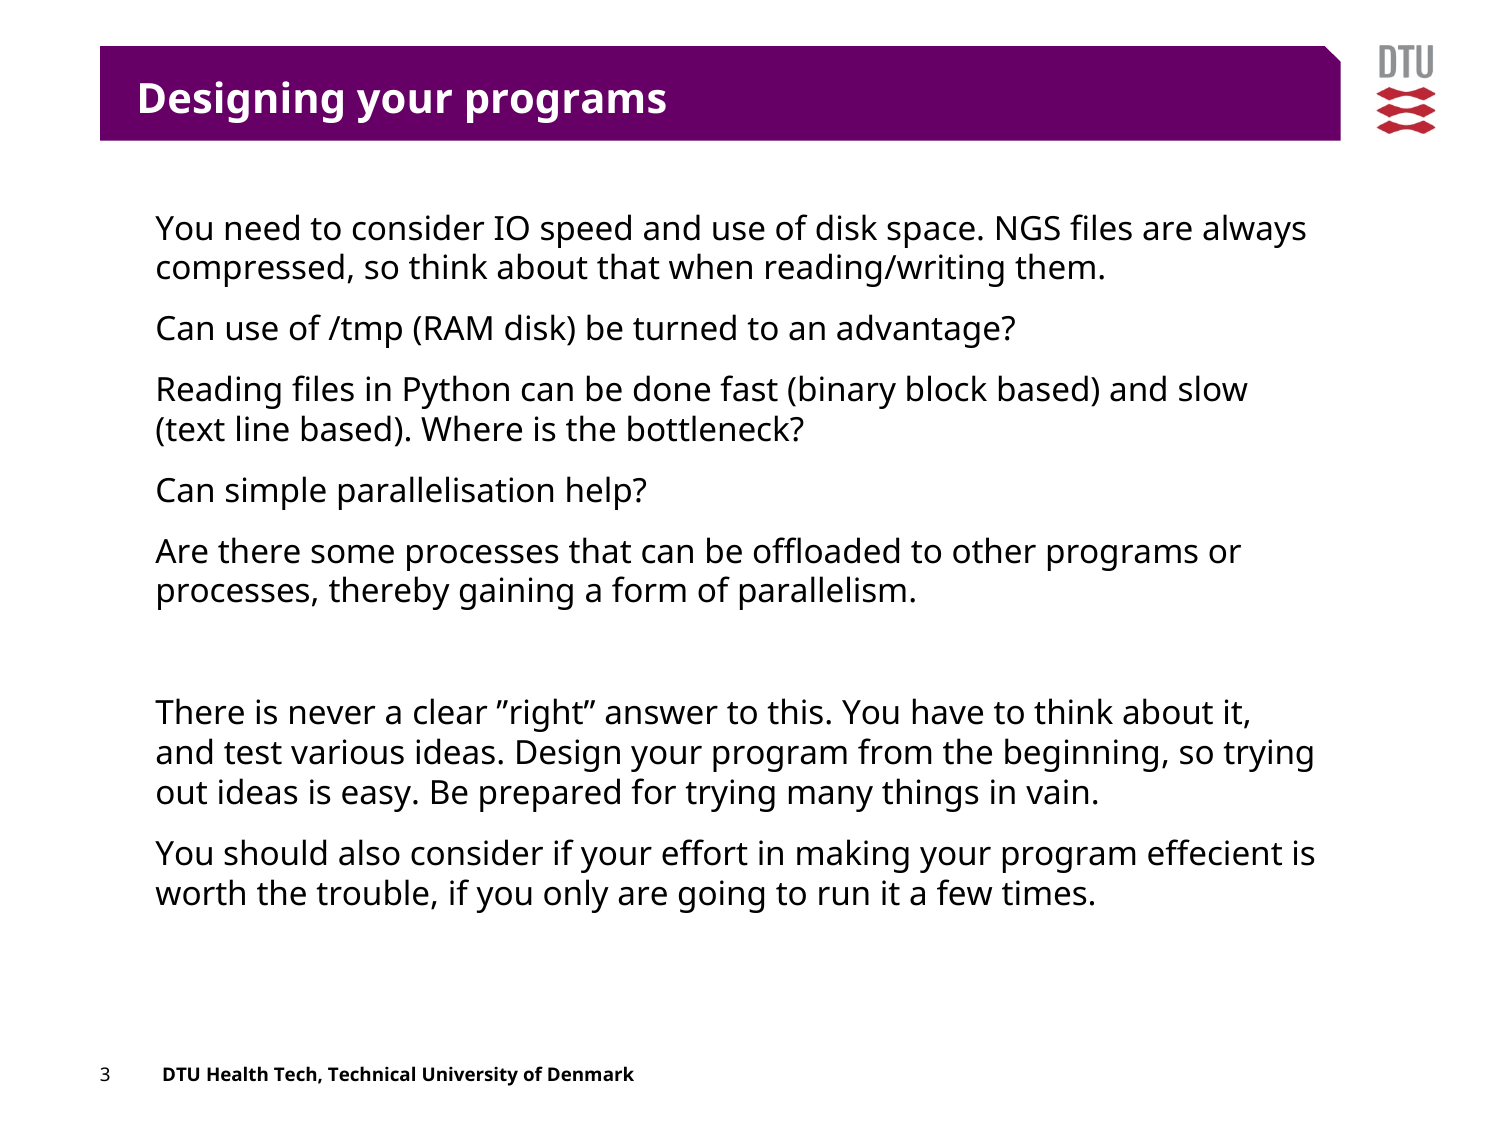

Designing your programs
You need to consider IO speed and use of disk space. NGS files are always compressed, so think about that when reading/writing them.
Can use of /tmp (RAM disk) be turned to an advantage?
Reading files in Python can be done fast (binary block based) and slow (text line based). Where is the bottleneck?
Can simple parallelisation help?
Are there some processes that can be offloaded to other programs or processes, thereby gaining a form of parallelism.
There is never a clear ”right” answer to this. You have to think about it, and test various ideas. Design your program from the beginning, so trying out ideas is easy. Be prepared for trying many things in vain.
You should also consider if your effort in making your program effecient is worth the trouble, if you only are going to run it a few times.